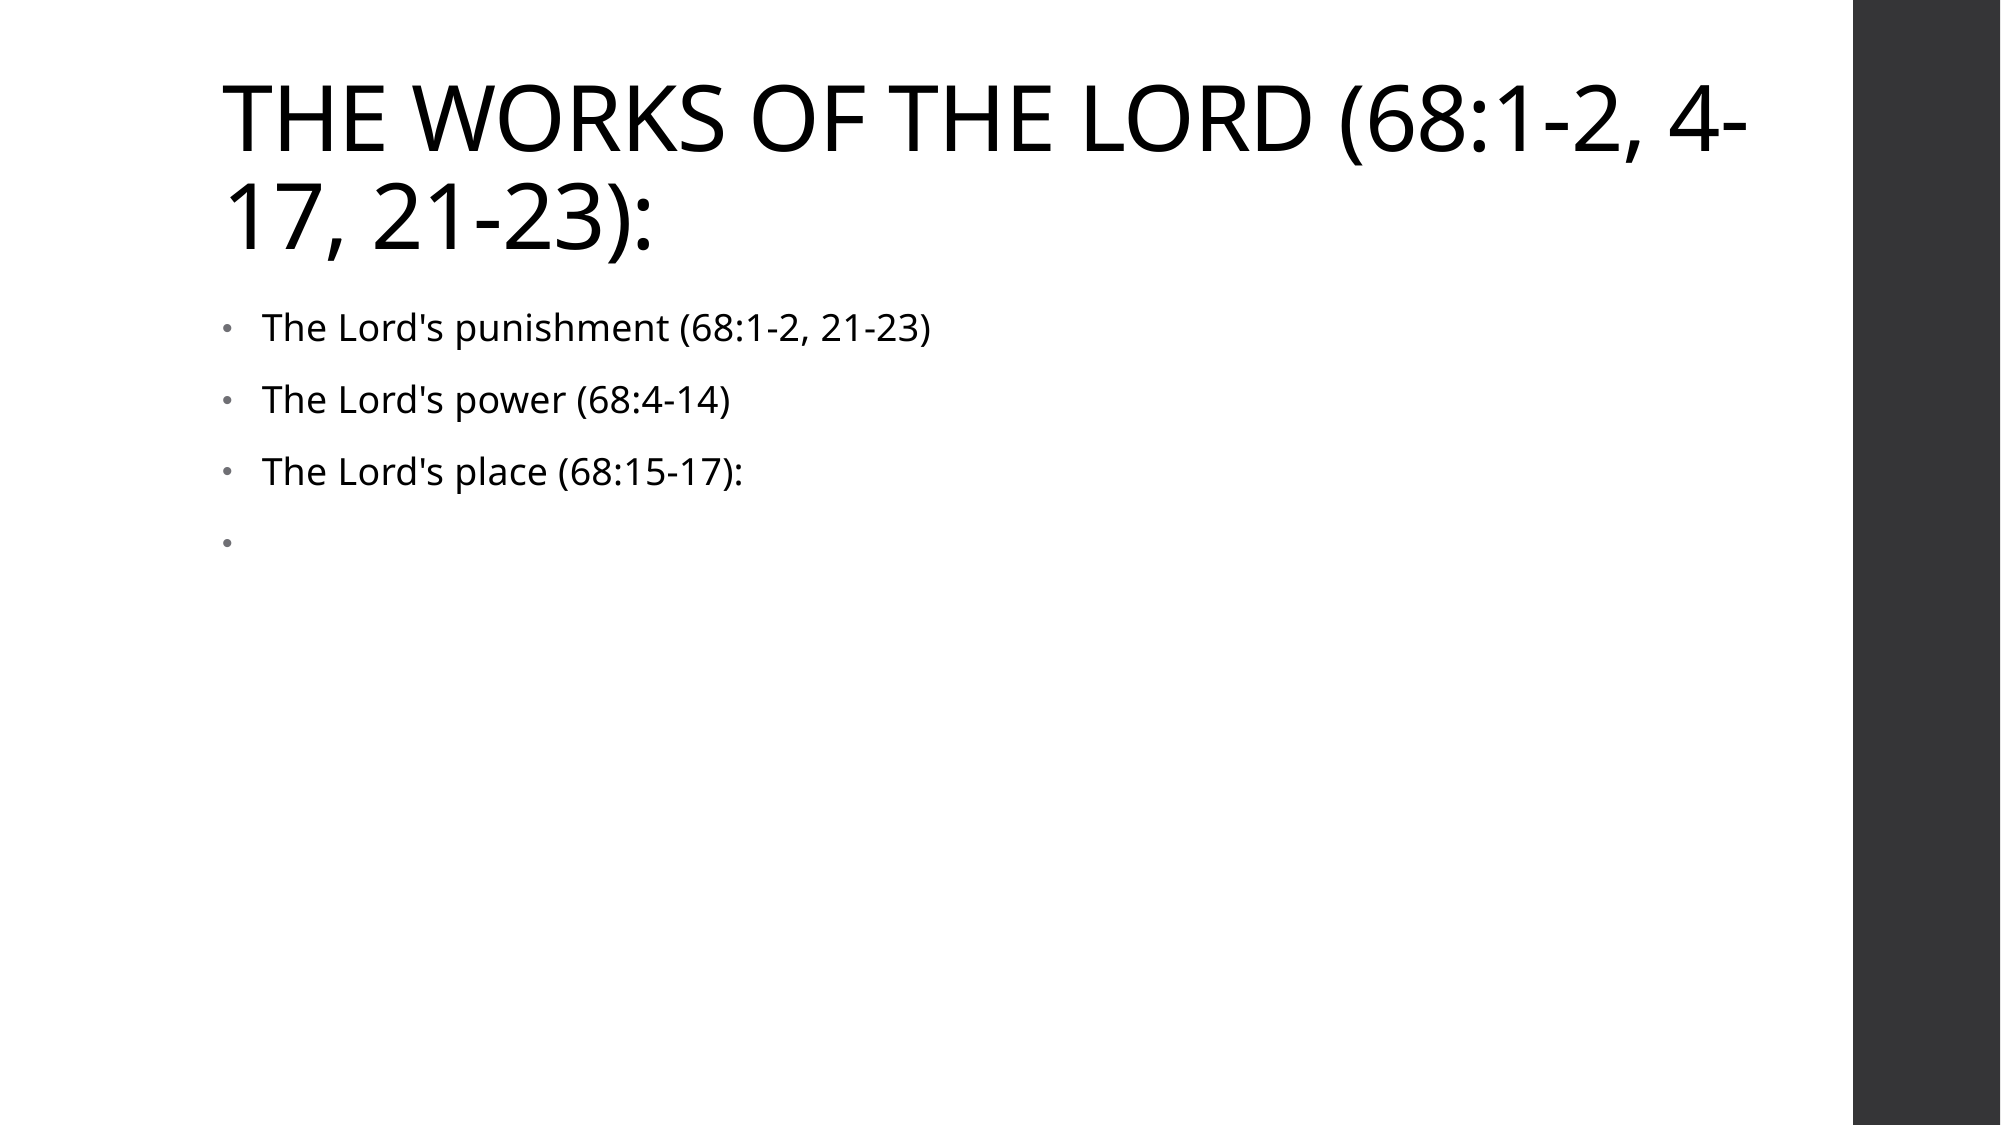

# THE WORKS OF THE LORD (68:1-2, 4-17, 21-23):
 The Lord's punishment (68:1-2, 21-23)
 The Lord's power (68:4-14)
 The Lord's place (68:15-17):